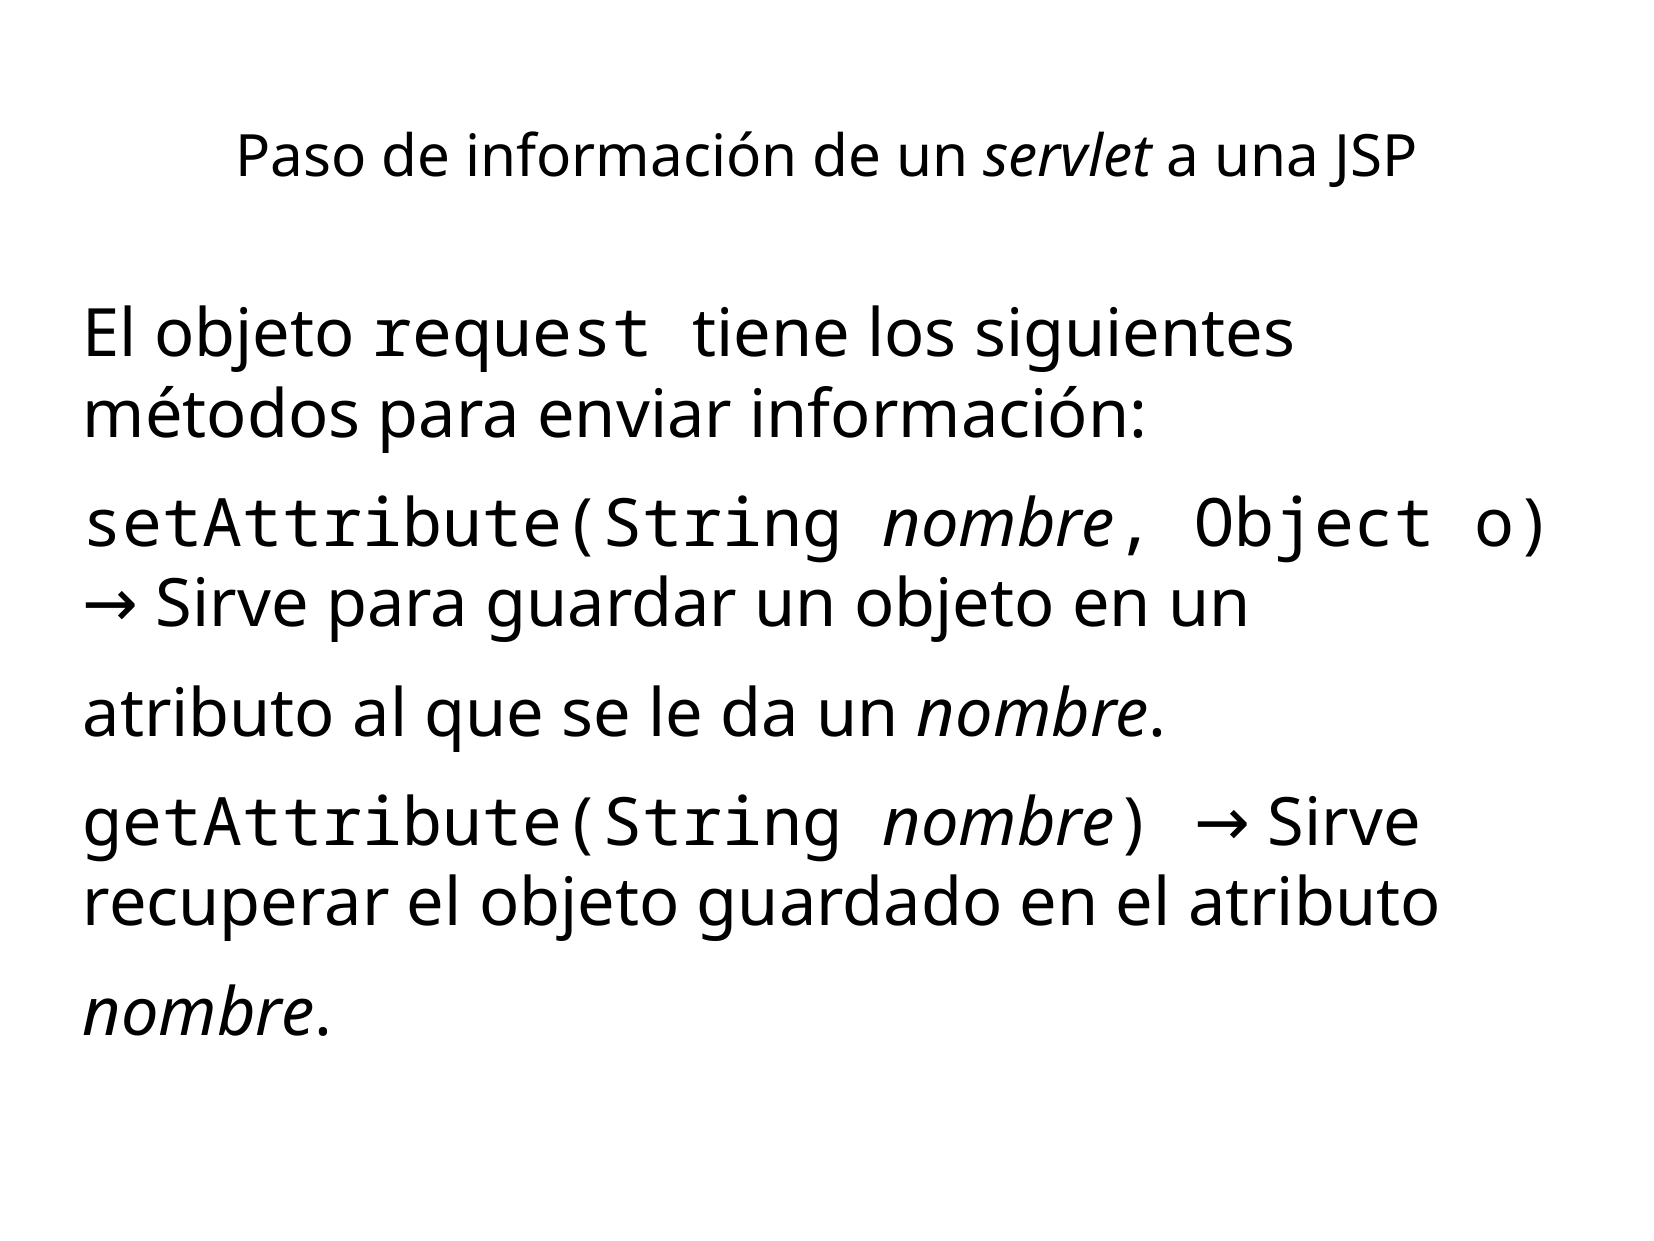

# Paso de información de un servlet a una JSP
El objeto request tiene los siguientes métodos para enviar información:
setAttribute(String nombre, Object o) → Sirve para guardar un objeto en un
atributo al que se le da un nombre.
getAttribute(String nombre) → Sirve recuperar el objeto guardado en el atributo
nombre.